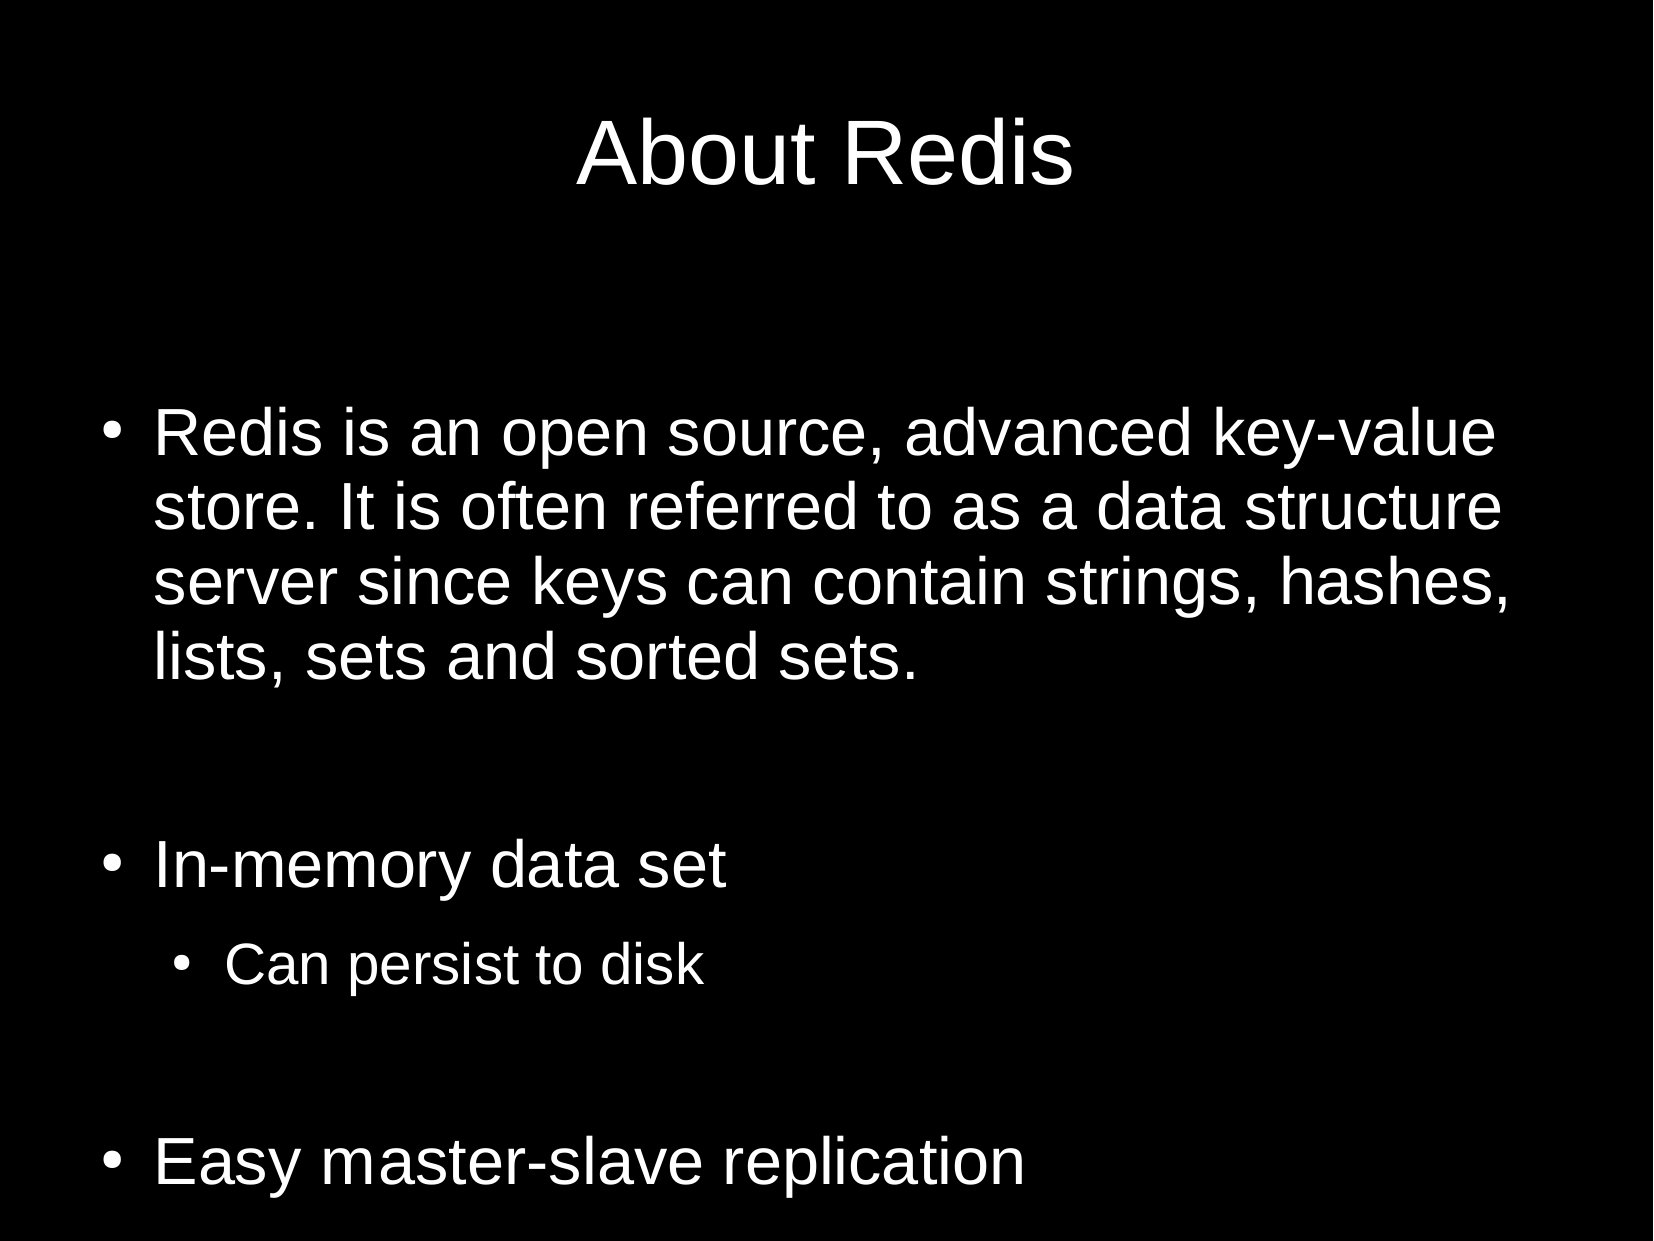

# About Redis
Redis is an open source, advanced key-value store. It is often referred to as a data structure server since keys can contain strings, hashes, lists, sets and sorted sets.
In-memory data set
Can persist to disk
Easy m	aster-slave replication